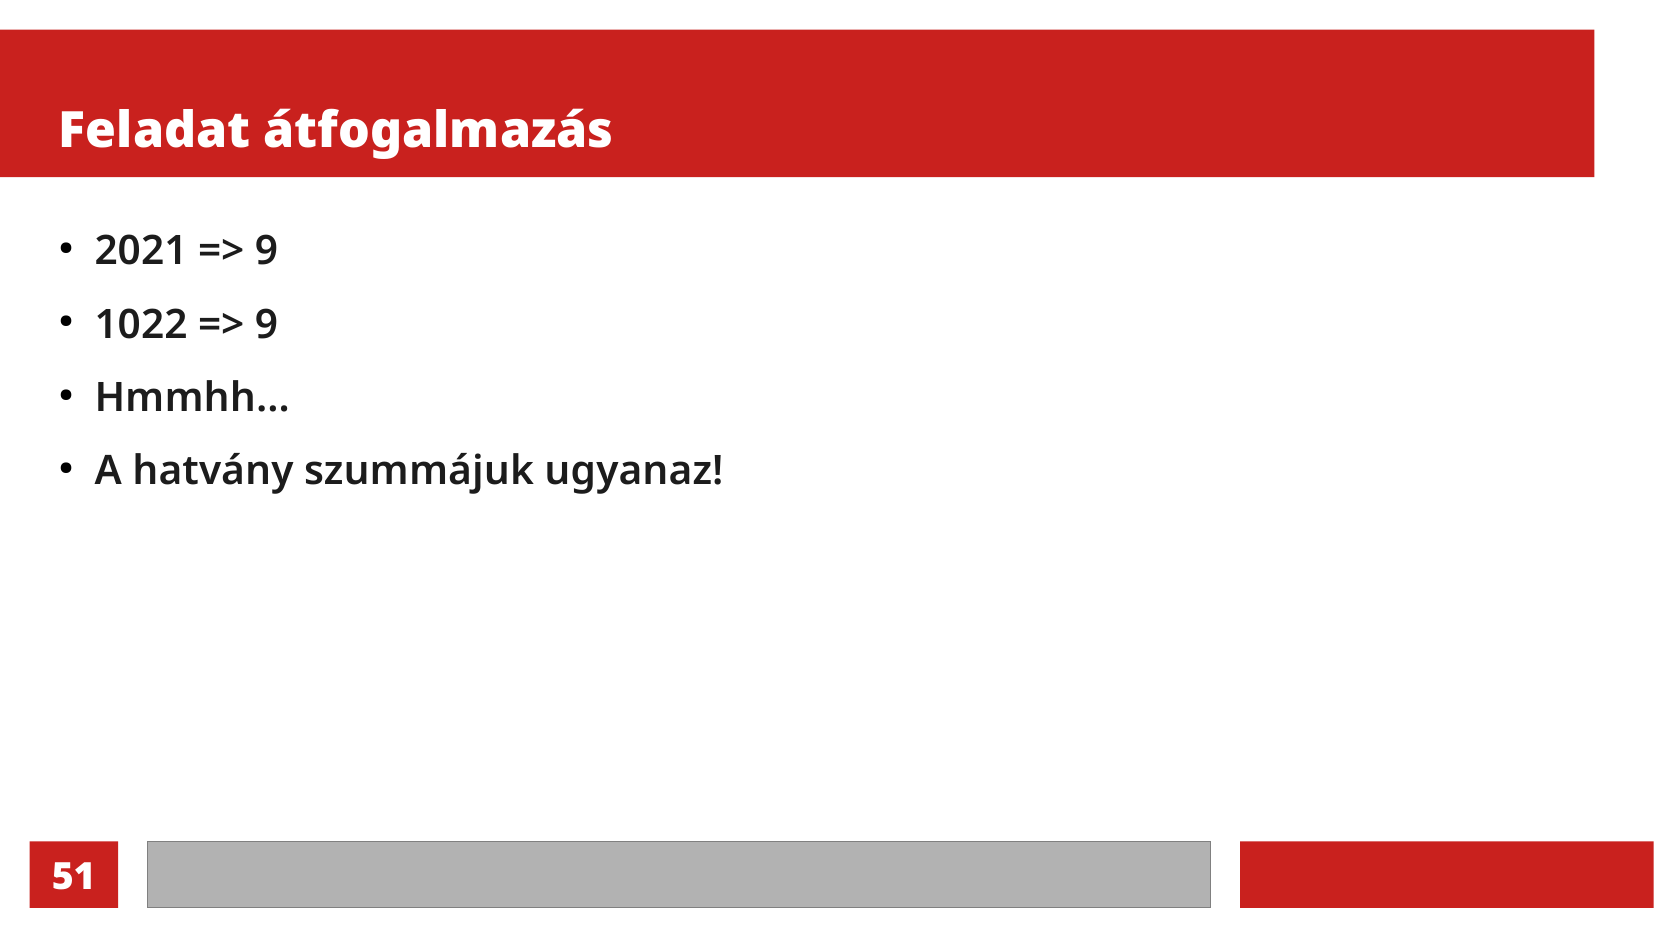

# Feladat átfogalmazás
2021 => 9
1022 => 9
Hmmhh…
A hatvány szummájuk ugyanaz!
51